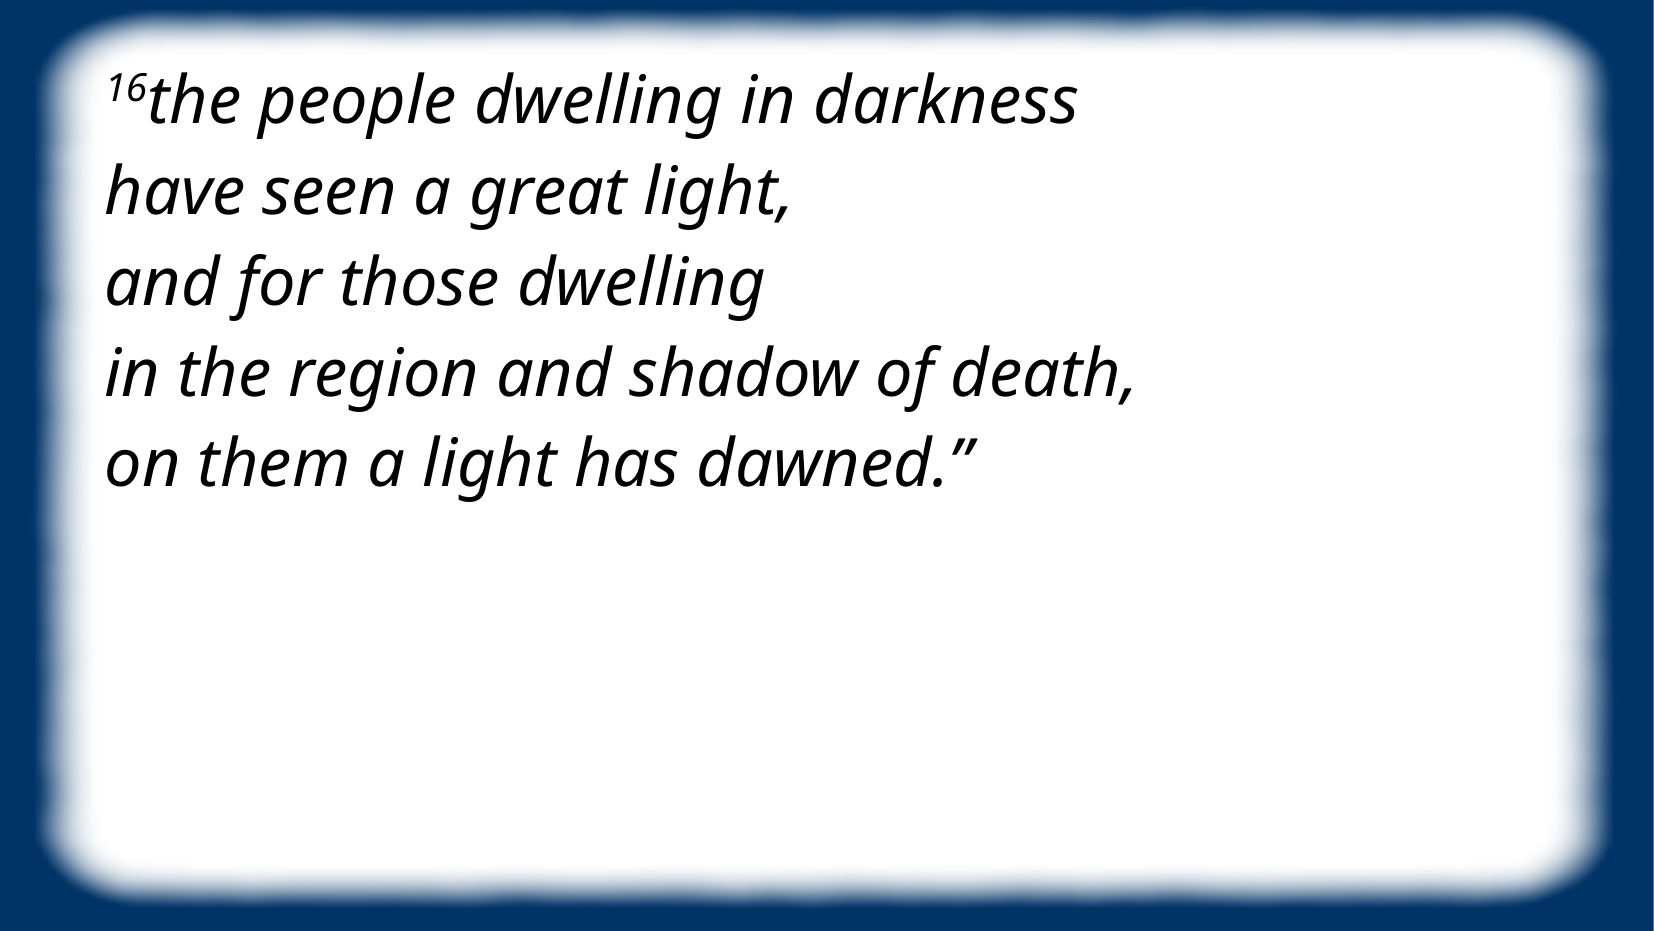

16the people dwelling in darkness
have seen a great light,
and for those dwelling
in the region and shadow of death,
on them a light has dawned.”